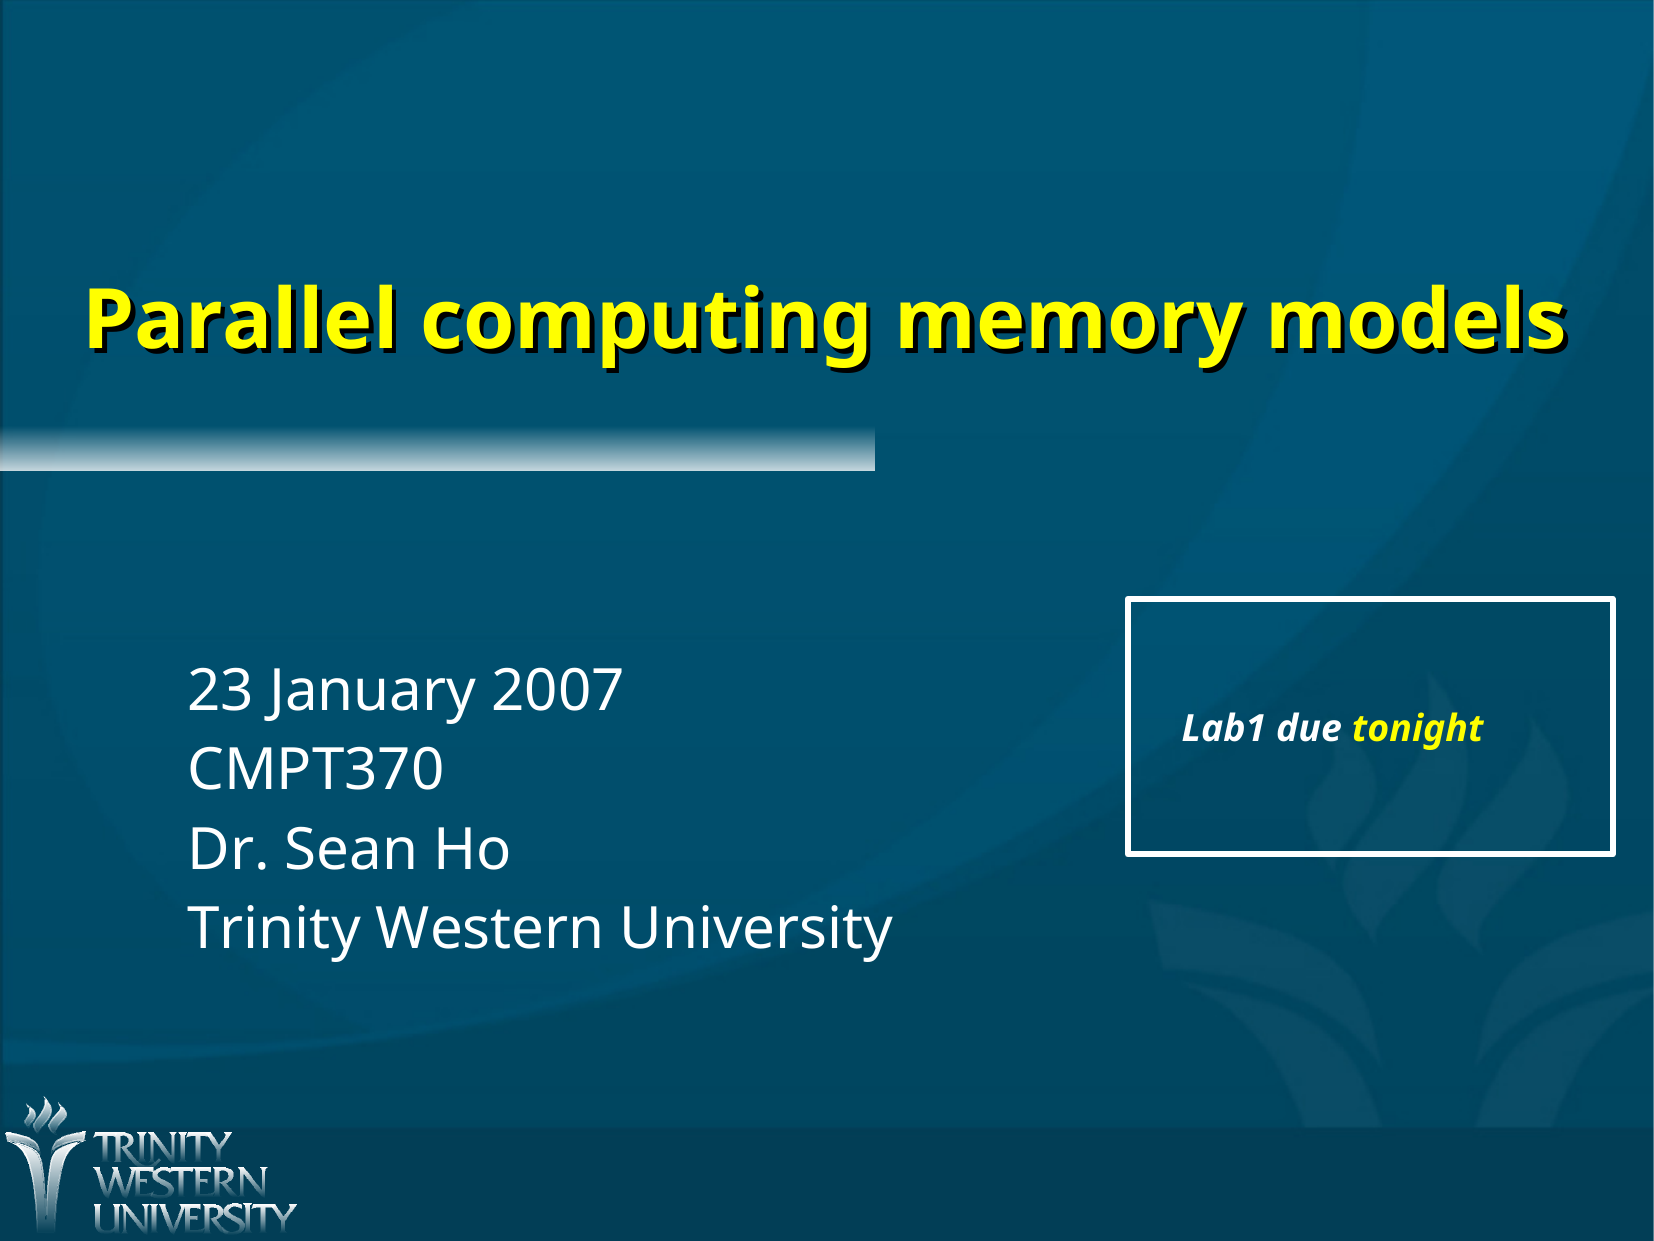

# Parallel computing memory models
23 January 2007
CMPT370
Dr. Sean Ho
Trinity Western University
Lab1 due tonight